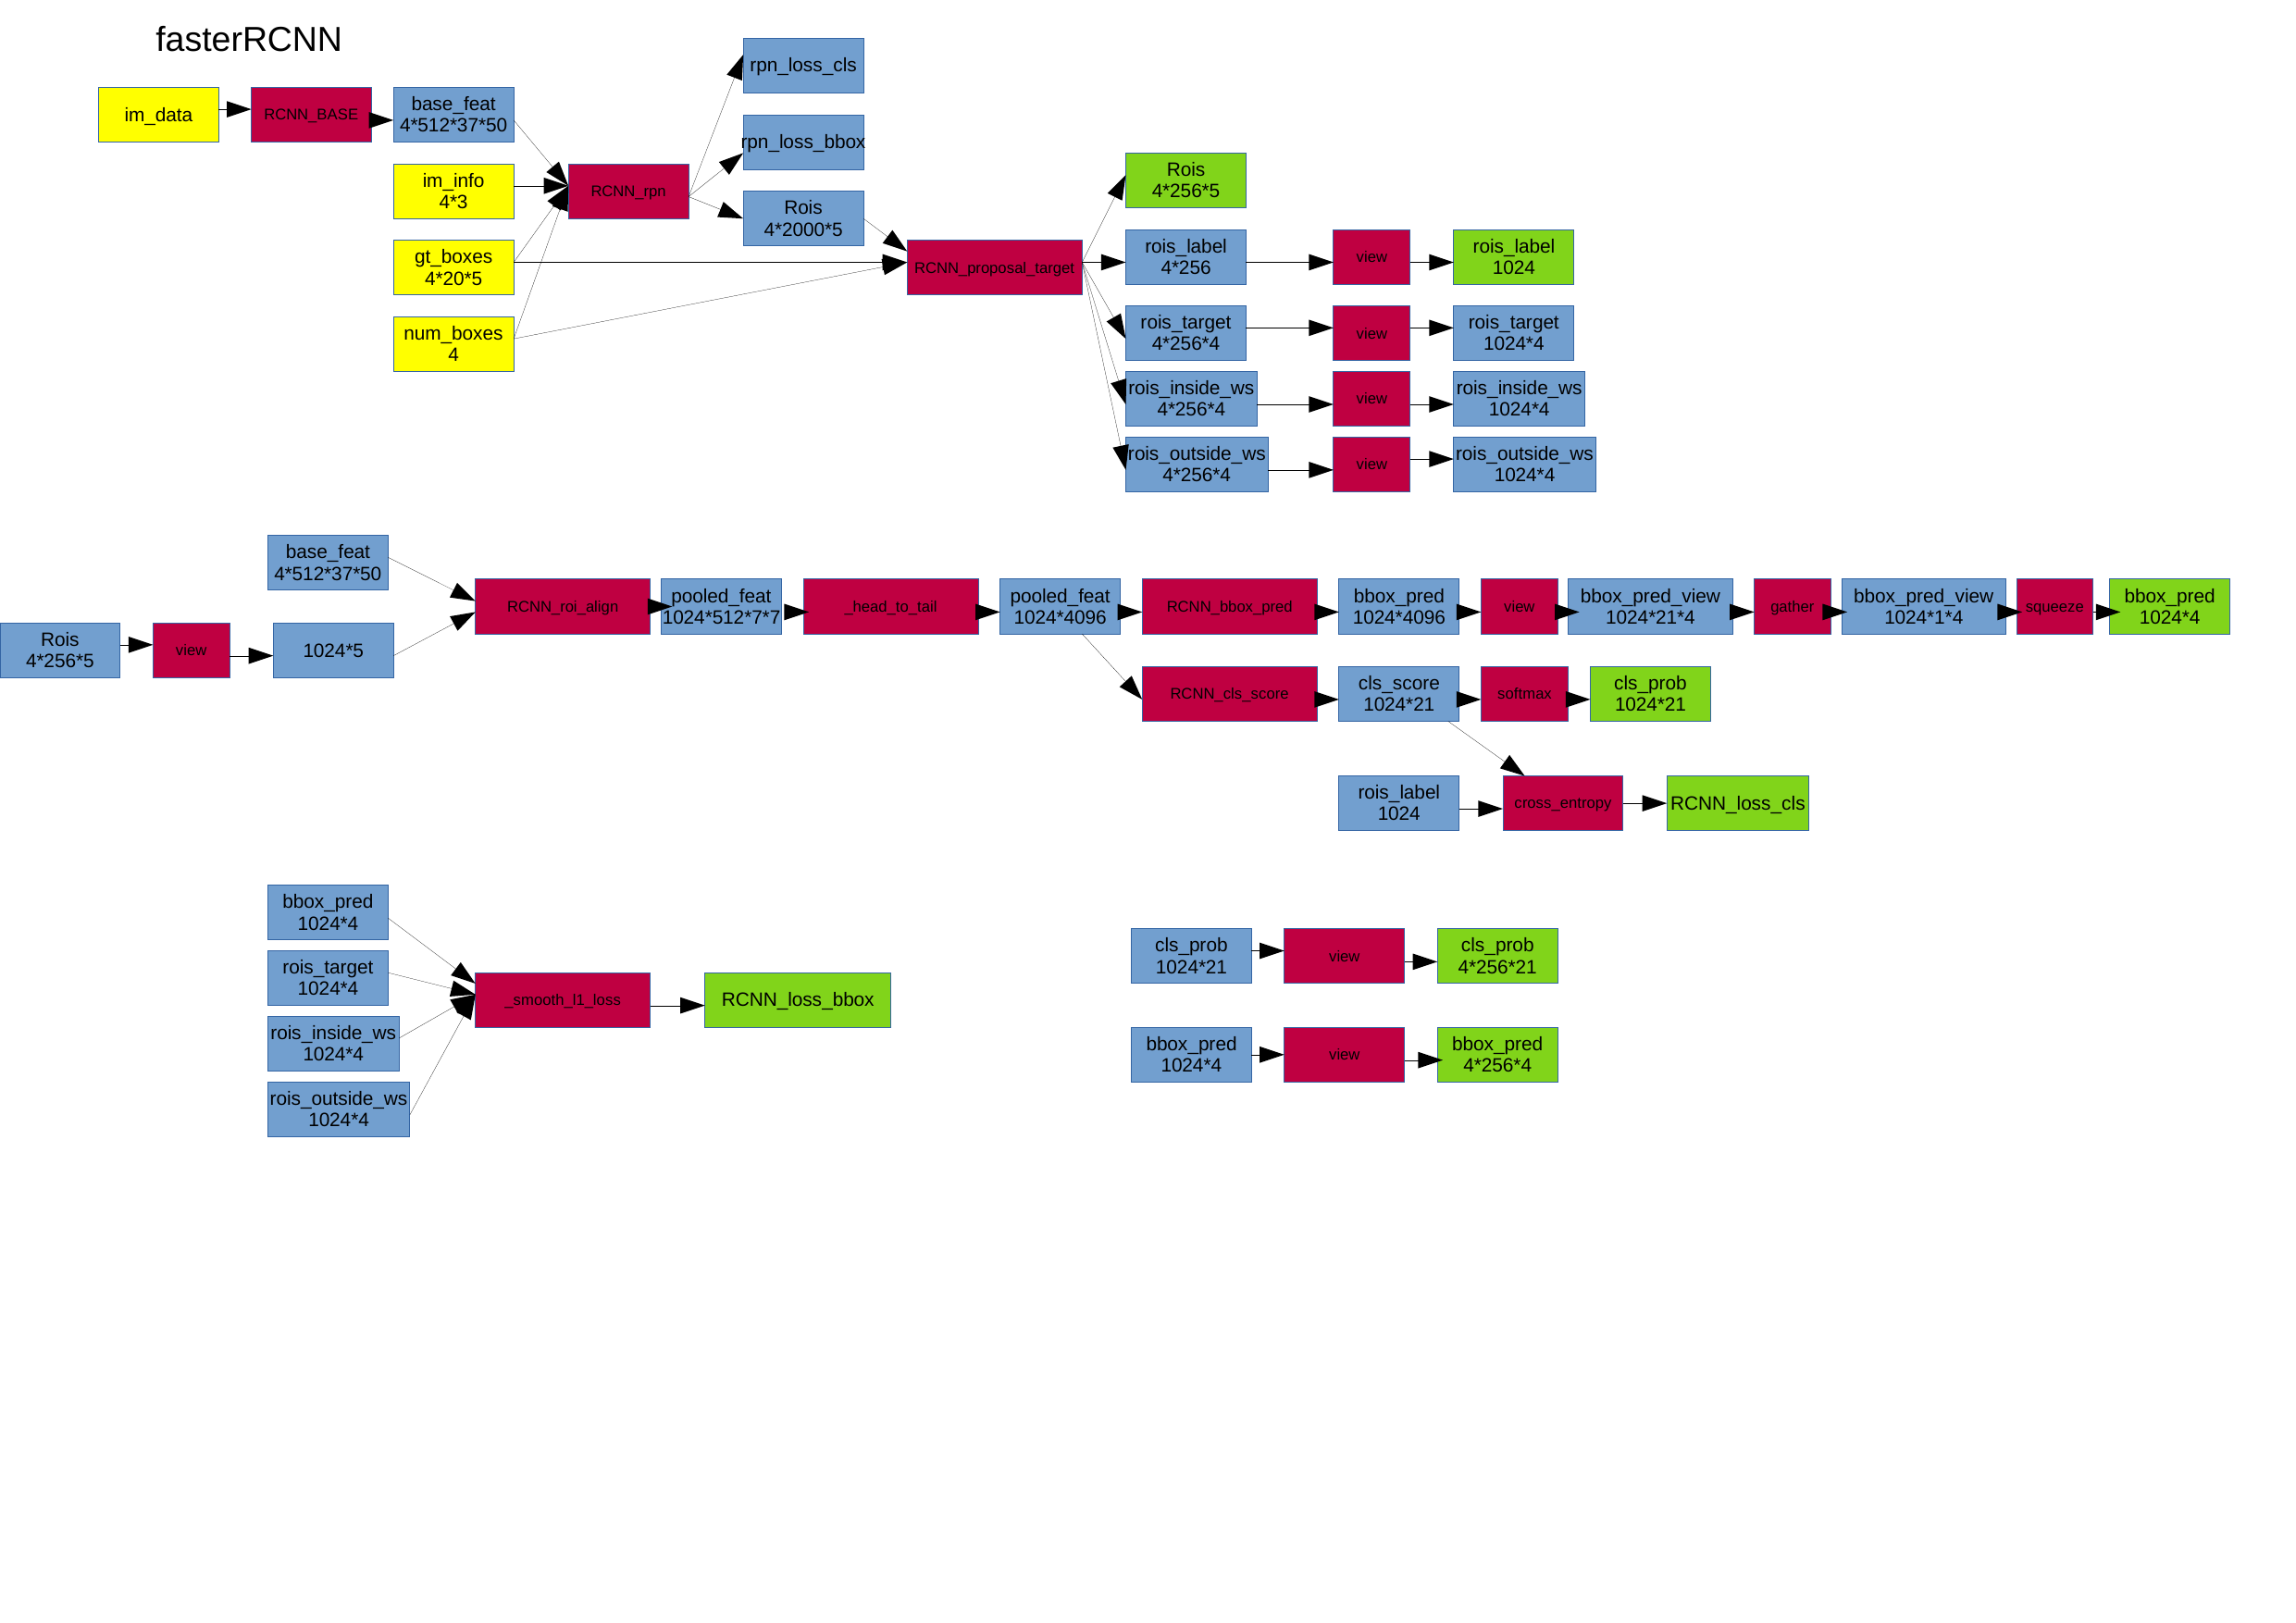

fasterRCNN
rpn_loss_cls
im_data
RCNN_BASE
base_feat
4*512*37*50
rpn_loss_bbox
Rois
4*256*5
im_info
4*3
RCNN_rpn
Rois
4*2000*5
rois_label
4*256
view
rois_label
1024
gt_boxes
4*20*5
RCNN_proposal_target
rois_target
4*256*4
view
rois_target
1024*4
num_boxes
4
rois_inside_ws
4*256*4
view
rois_inside_ws
1024*4
rois_outside_ws
4*256*4
view
rois_outside_ws
1024*4
base_feat
4*512*37*50
RCNN_roi_align
pooled_feat
1024*512*7*7
_head_to_tail
pooled_feat
1024*4096
RCNN_bbox_pred
bbox_pred
1024*4096
view
bbox_pred_view
1024*21*4
gather
bbox_pred_view
1024*1*4
squeeze
bbox_pred
1024*4
Rois
4*256*5
view
1024*5
RCNN_cls_score
cls_score
1024*21
softmax
cls_prob
1024*21
rois_label
1024
cross_entropy
RCNN_loss_cls
bbox_pred
1024*4
cls_prob
1024*21
view
cls_prob
4*256*21
rois_target
1024*4
_smooth_l1_loss
RCNN_loss_bbox
rois_inside_ws
1024*4
bbox_pred
1024*4
view
bbox_pred
4*256*4
rois_outside_ws
1024*4